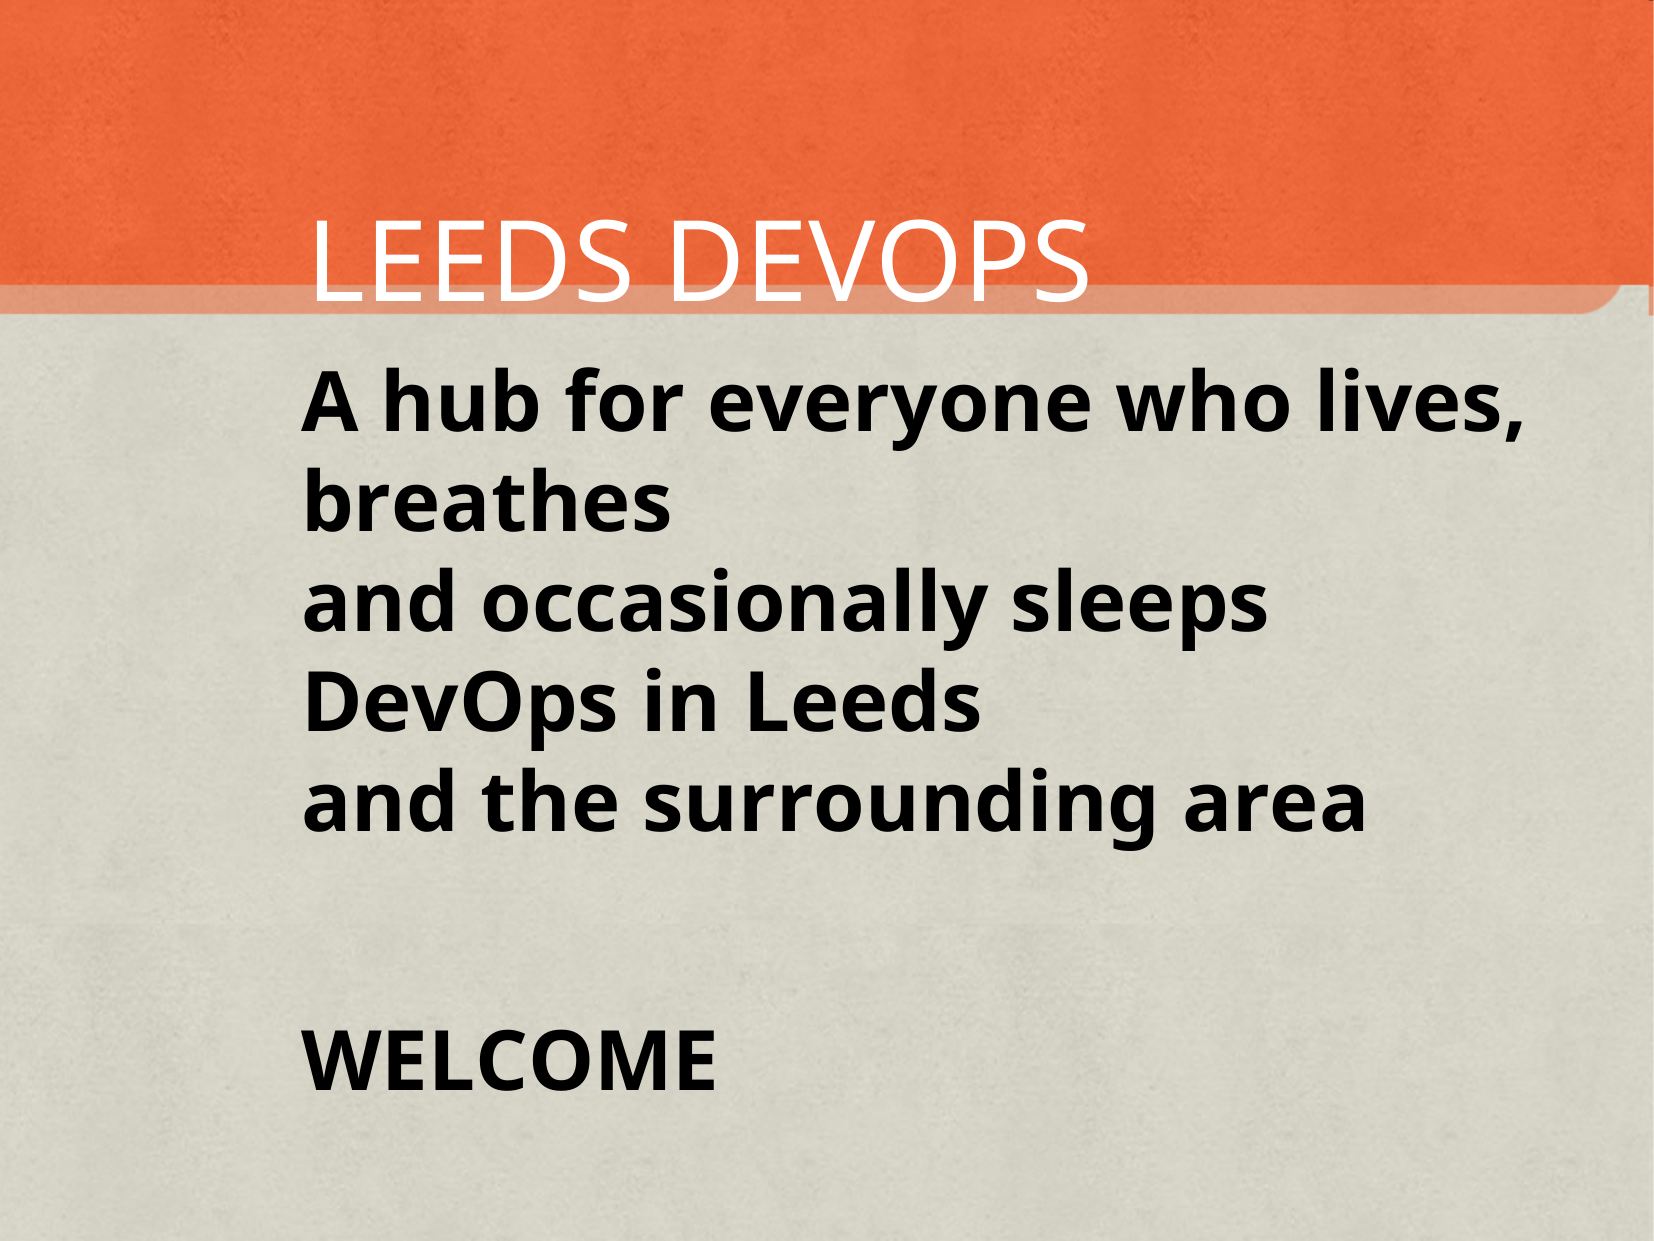

# LEEDS DEVOPS
A hub for everyone who lives, breathes
and occasionally sleeps DevOps in Leeds
and the surrounding area
WELCOME